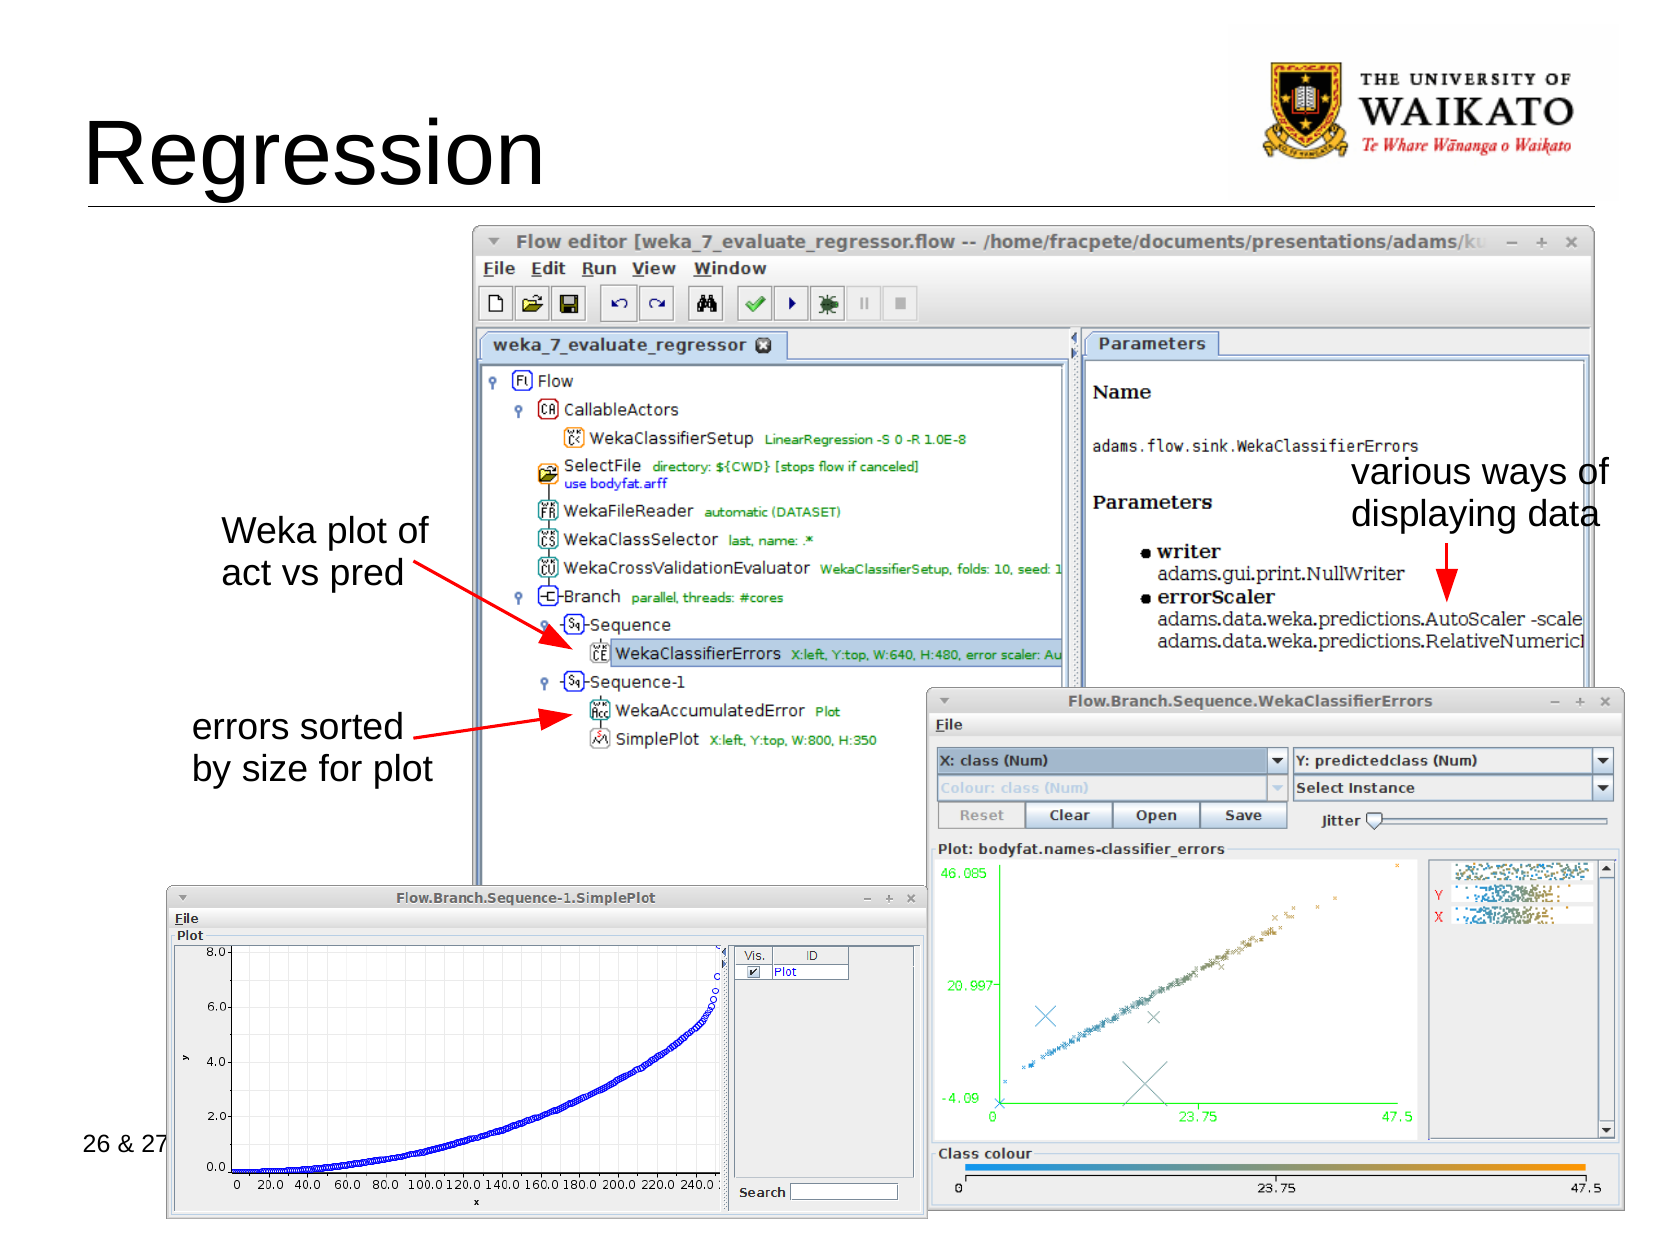

# Regression
various ways of
displaying data
Weka plot of
act vs pred
errors sorted
by size for plot
26 & 27 Nov 2015
Peter Reutemann
19